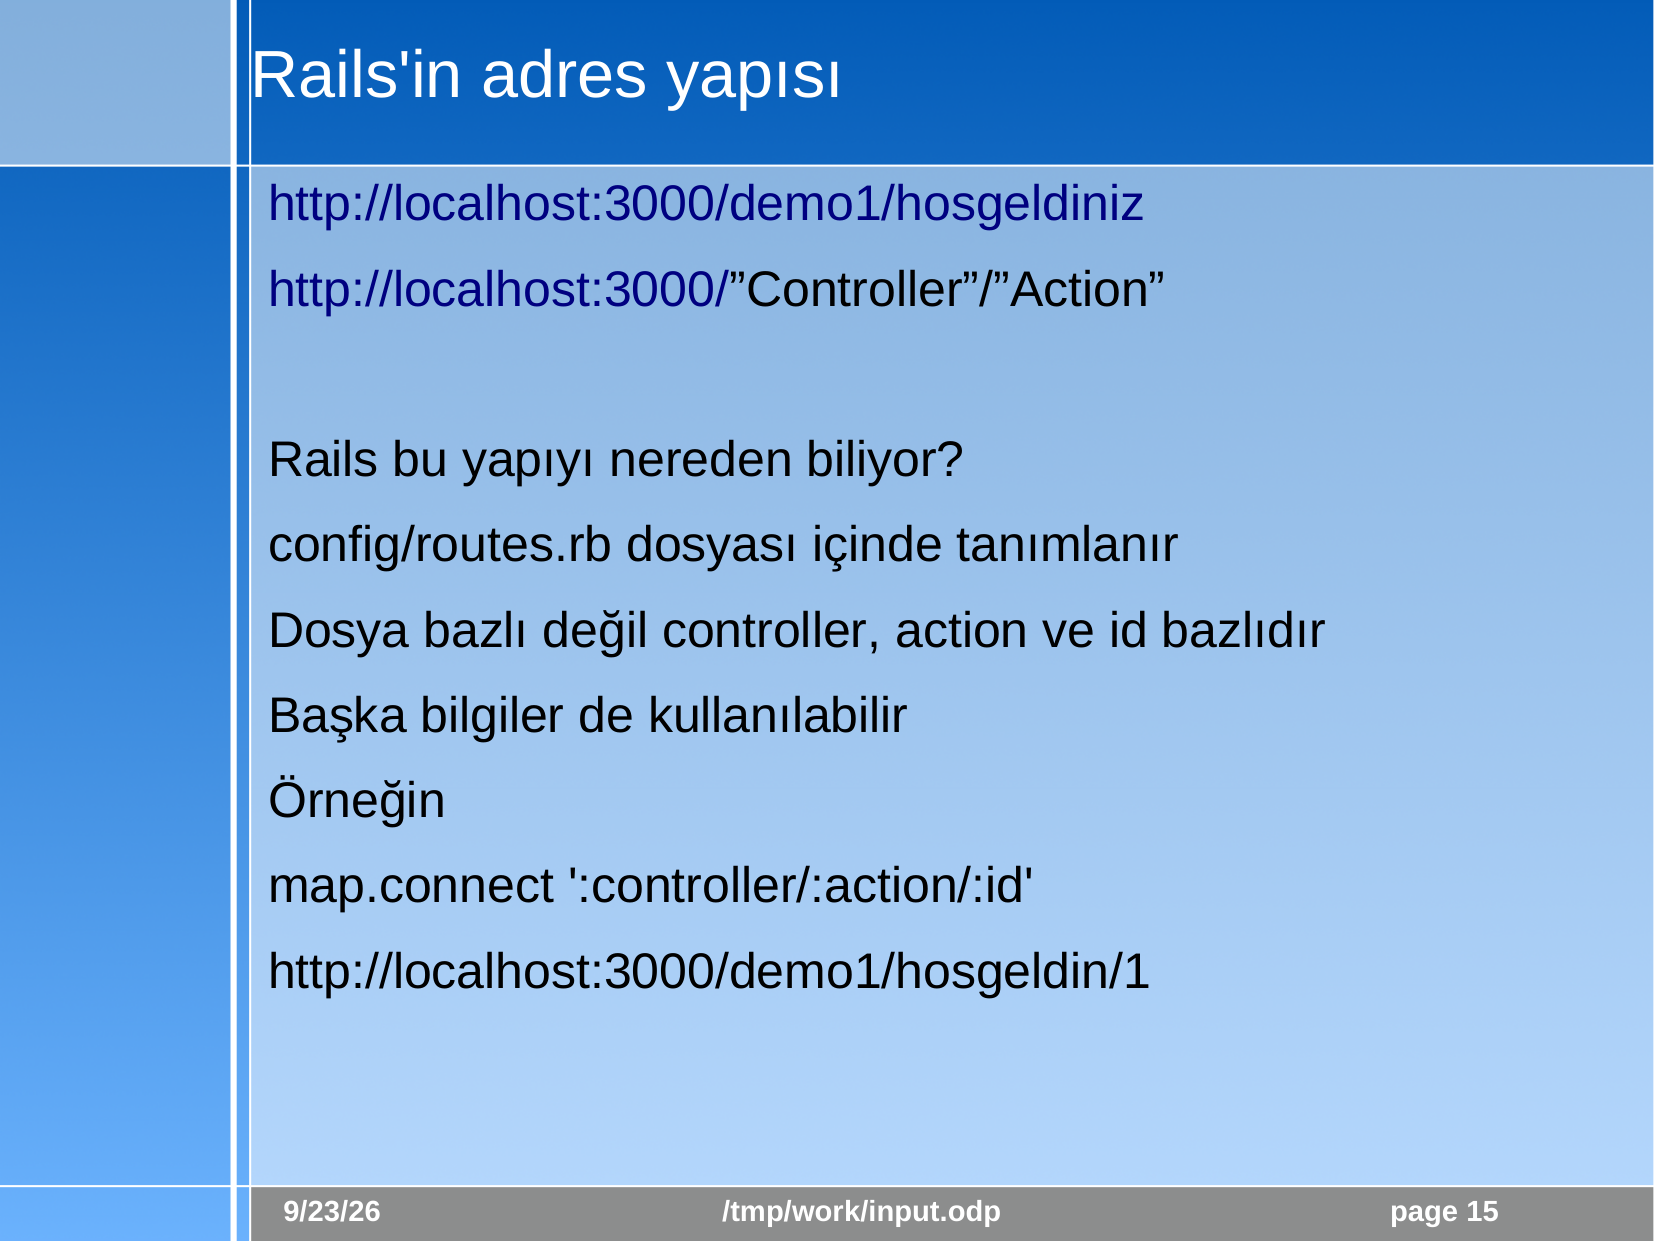

# Rails'in adres yapısı
http://localhost:3000/demo1/hosgeldiniz
http://localhost:3000/”Controller”/”Action”
Rails bu yapıyı nereden biliyor?
config/routes.rb dosyası içinde tanımlanır
Dosya bazlı değil controller, action ve id bazlıdır
Başka bilgiler de kullanılabilir
Örneğin
map.connect ':controller/:action/:id'
http://localhost:3000/demo1/hosgeldin/1